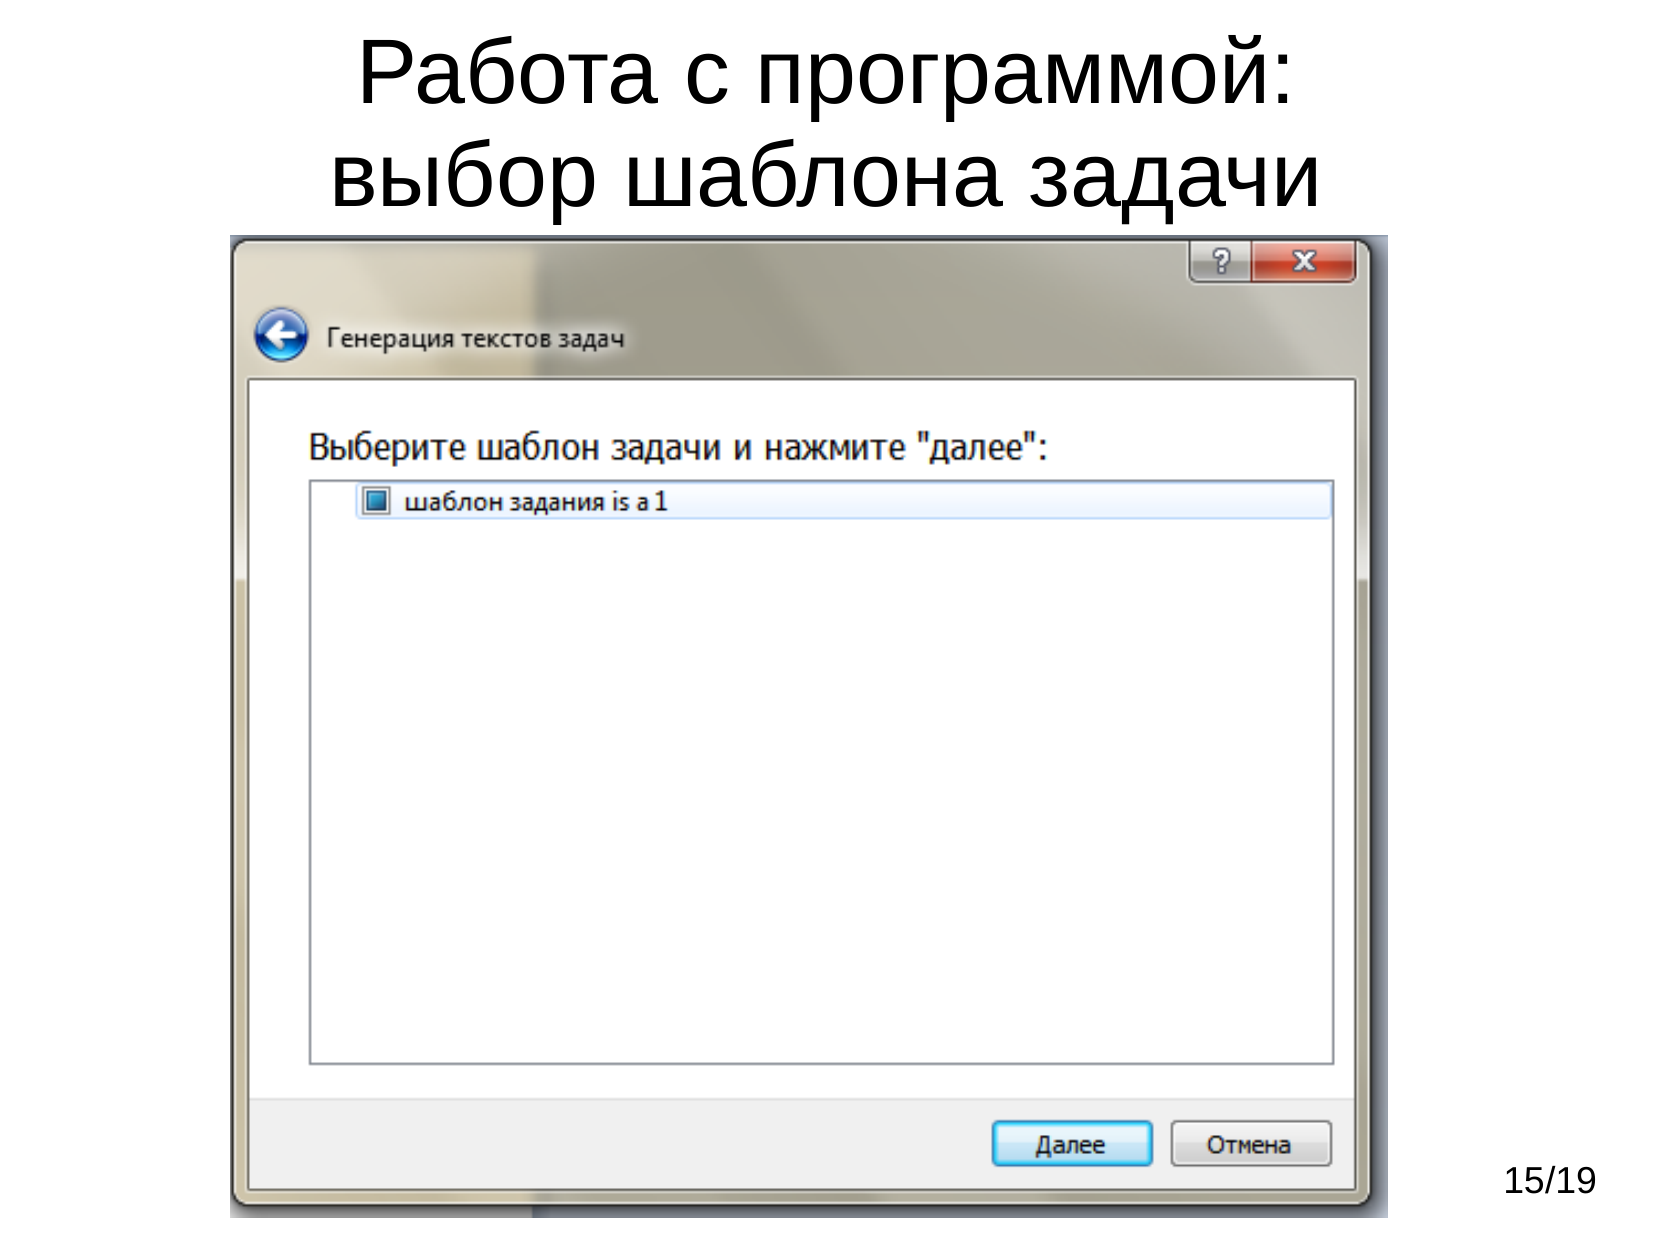

# Работа с программой: выбор шаблона задачи